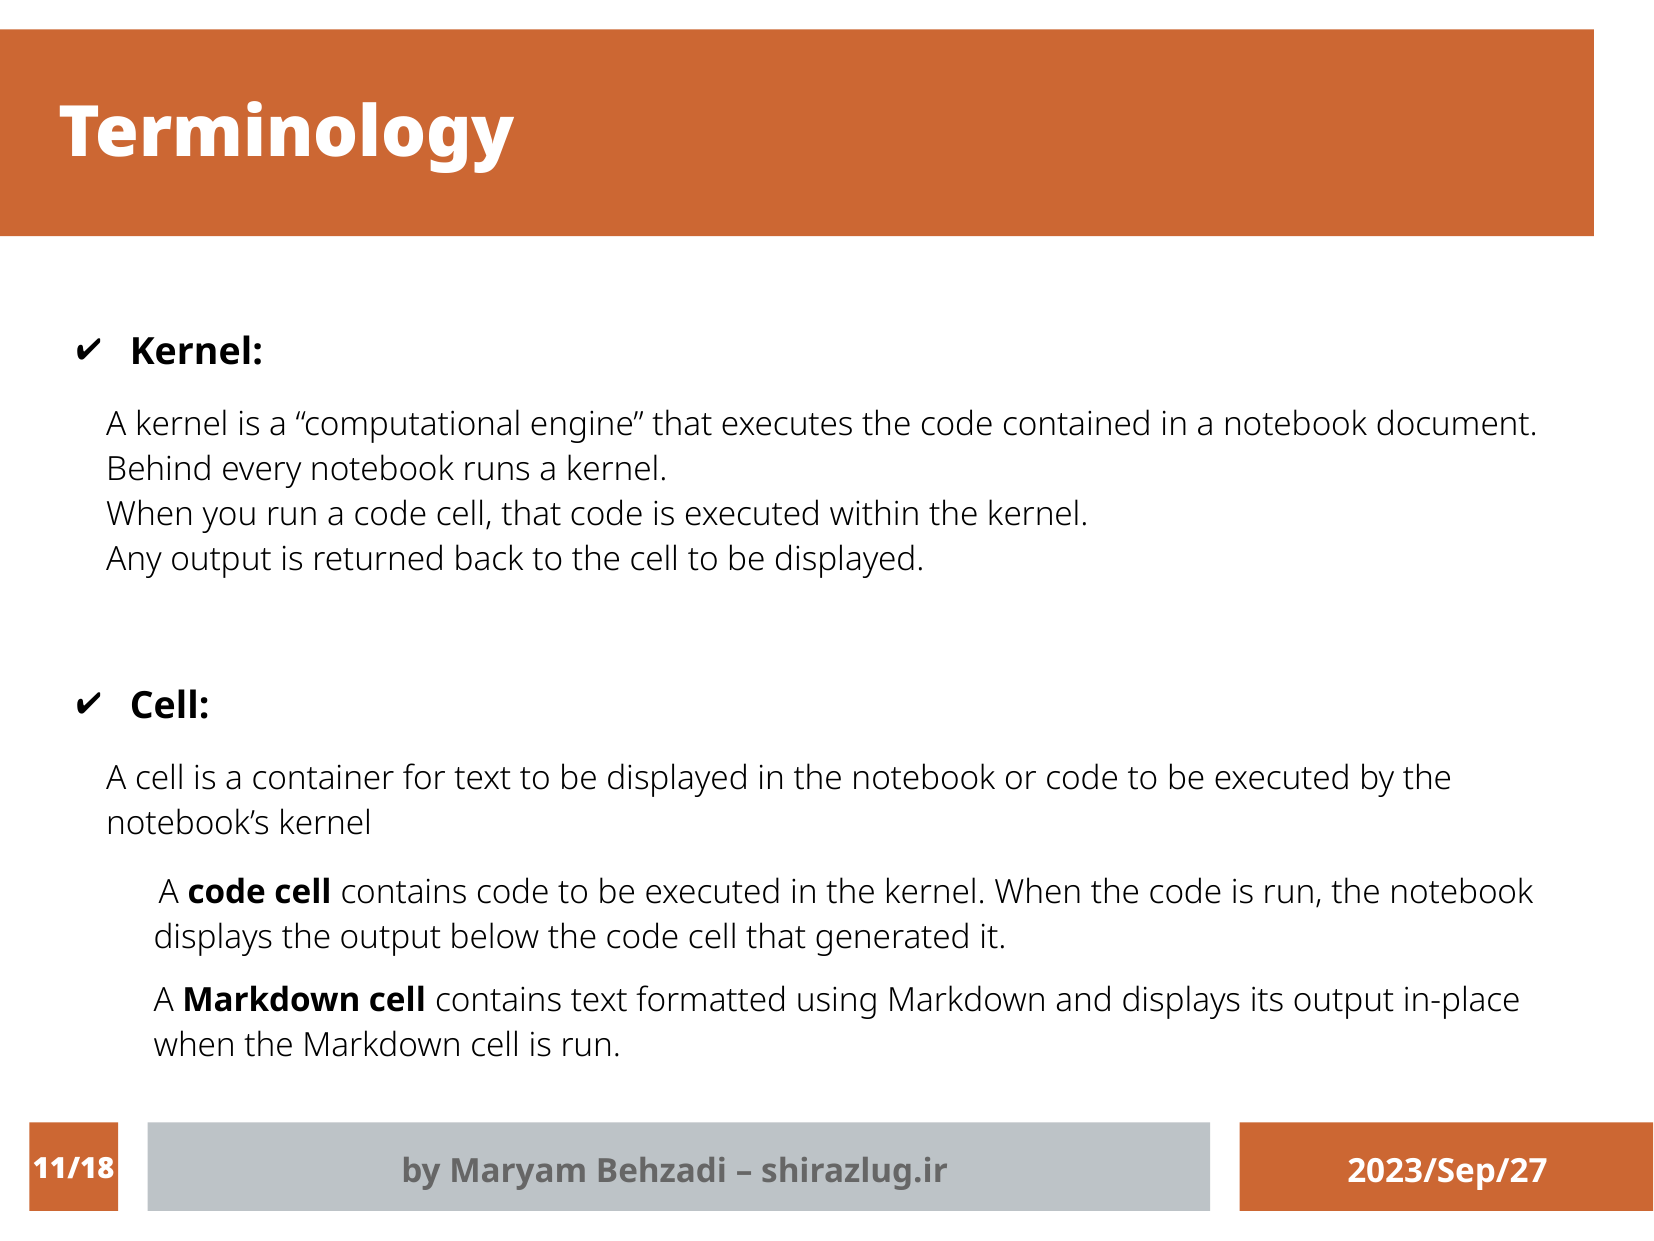

# Terminology
Kernel:
A kernel is a “computational engine” that executes the code contained in a notebook document.
Behind every notebook runs a kernel.
When you run a code cell, that code is executed within the kernel.
Any output is returned back to the cell to be displayed.
Cell:
A cell is a container for text to be displayed in the notebook or code to be executed by the notebook’s kernel
A code cell contains code to be executed in the kernel. When the code is run, the notebook displays the output below the code cell that generated it.
A Markdown cell contains text formatted using Markdown and displays its output in-place when the Markdown cell is run.
11